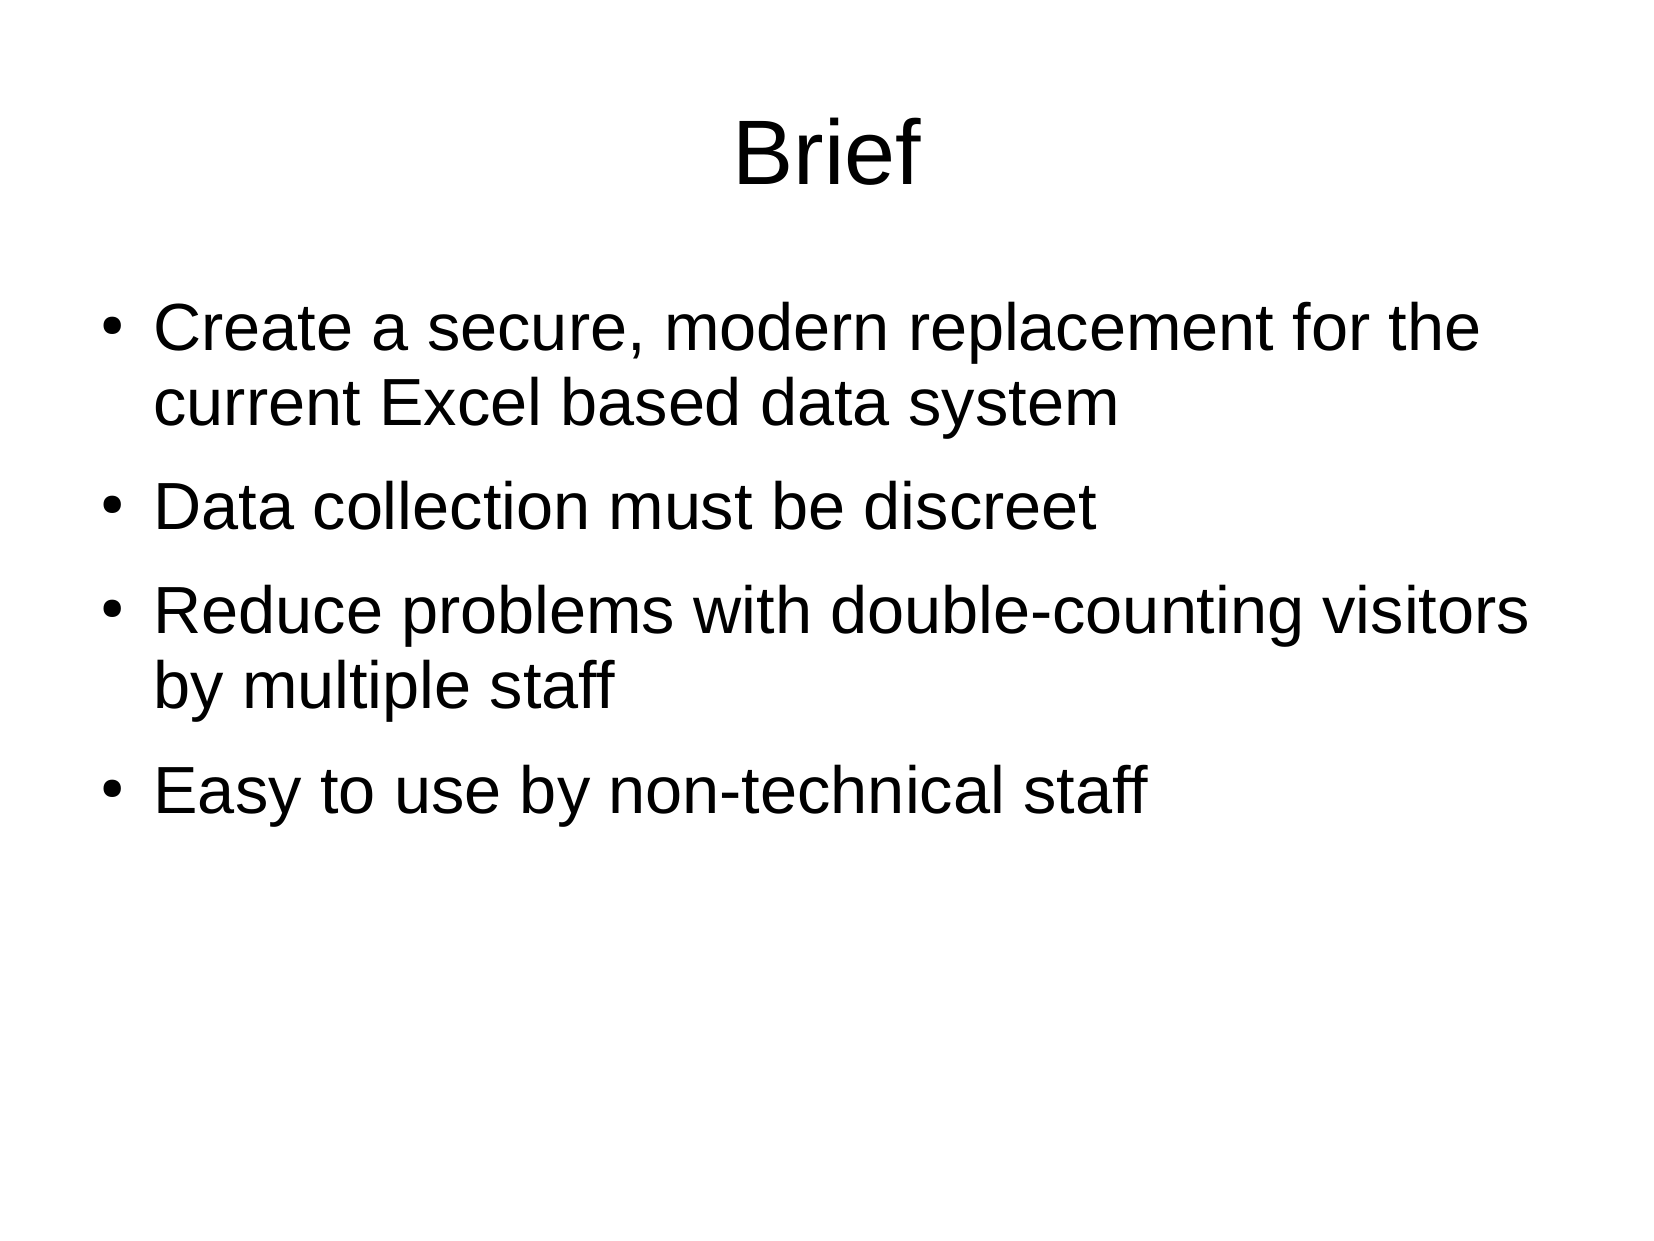

# Brief
Create a secure, modern replacement for the current Excel based data system
Data collection must be discreet
Reduce problems with double-counting visitors by multiple staff
Easy to use by non-technical staff